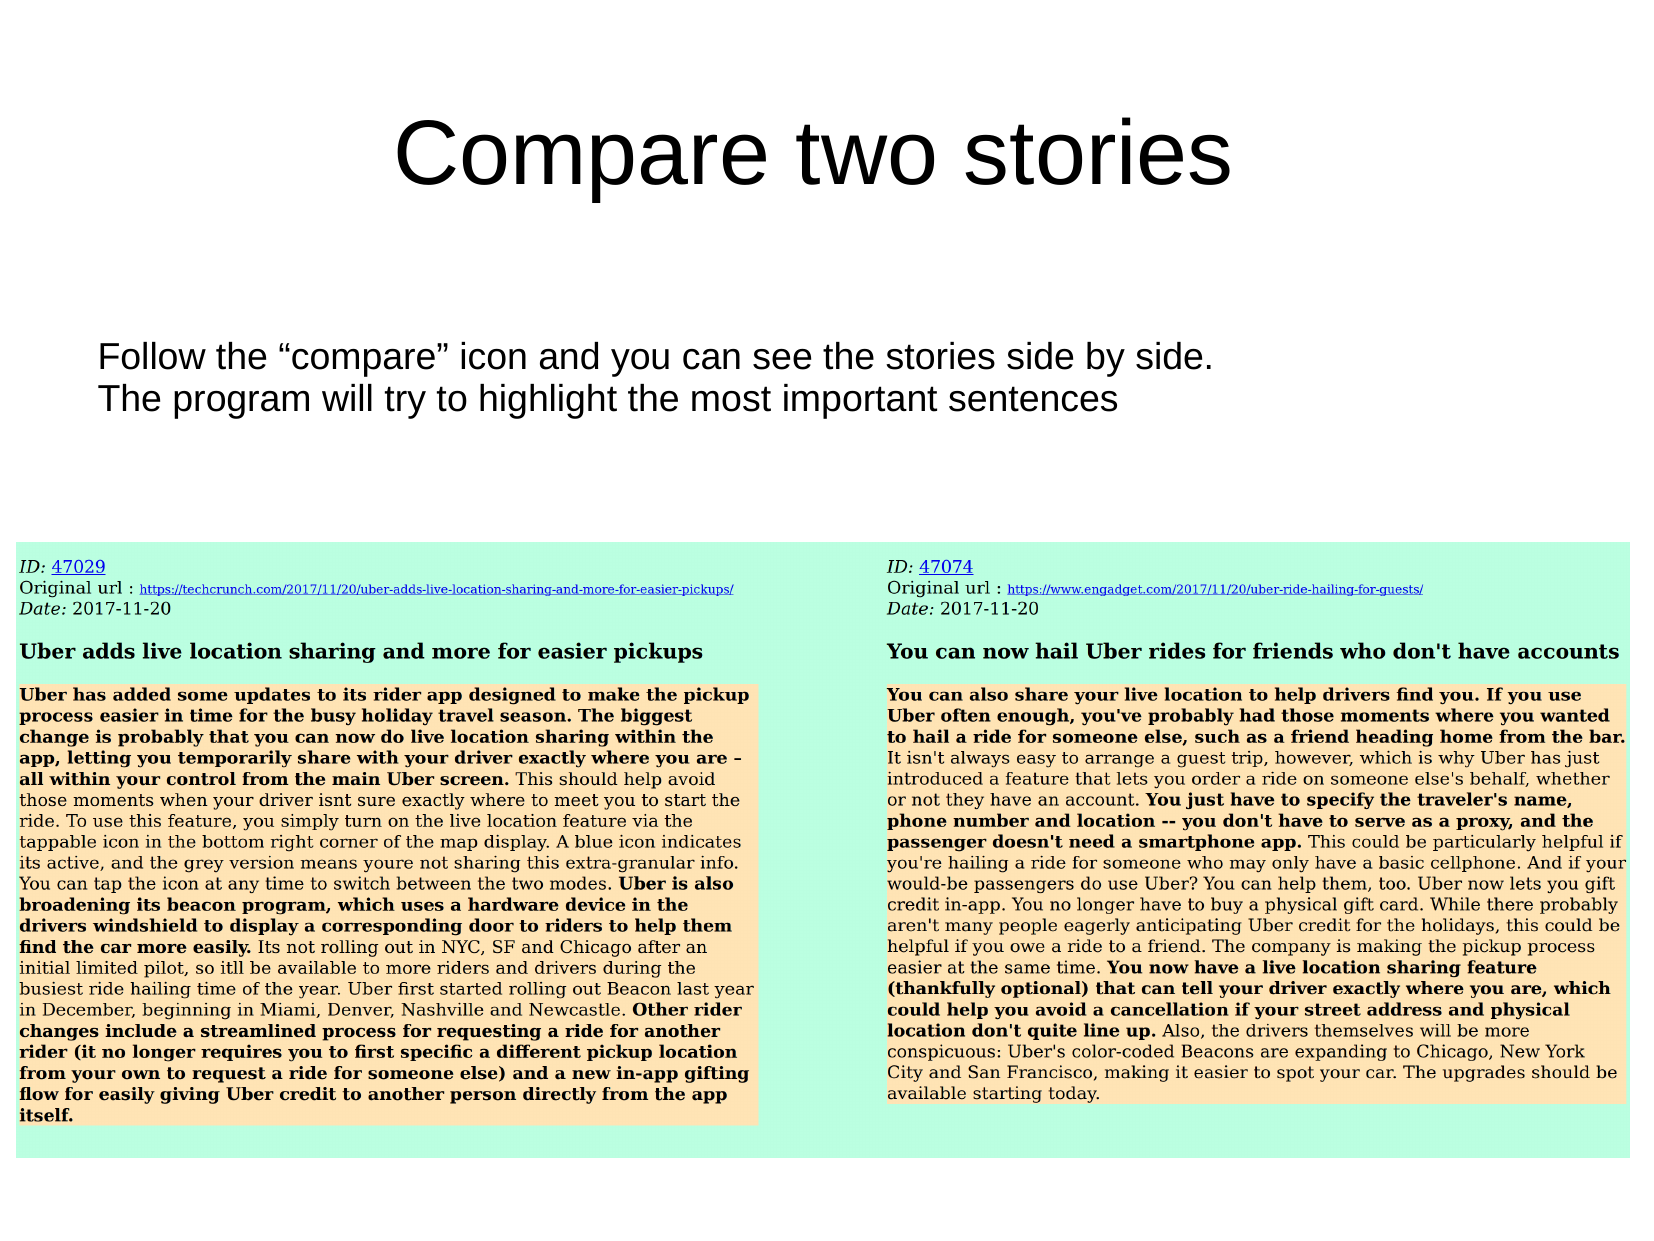

# Compare two stories
Follow the “compare” icon and you can see the stories side by side.
The program will try to highlight the most important sentences